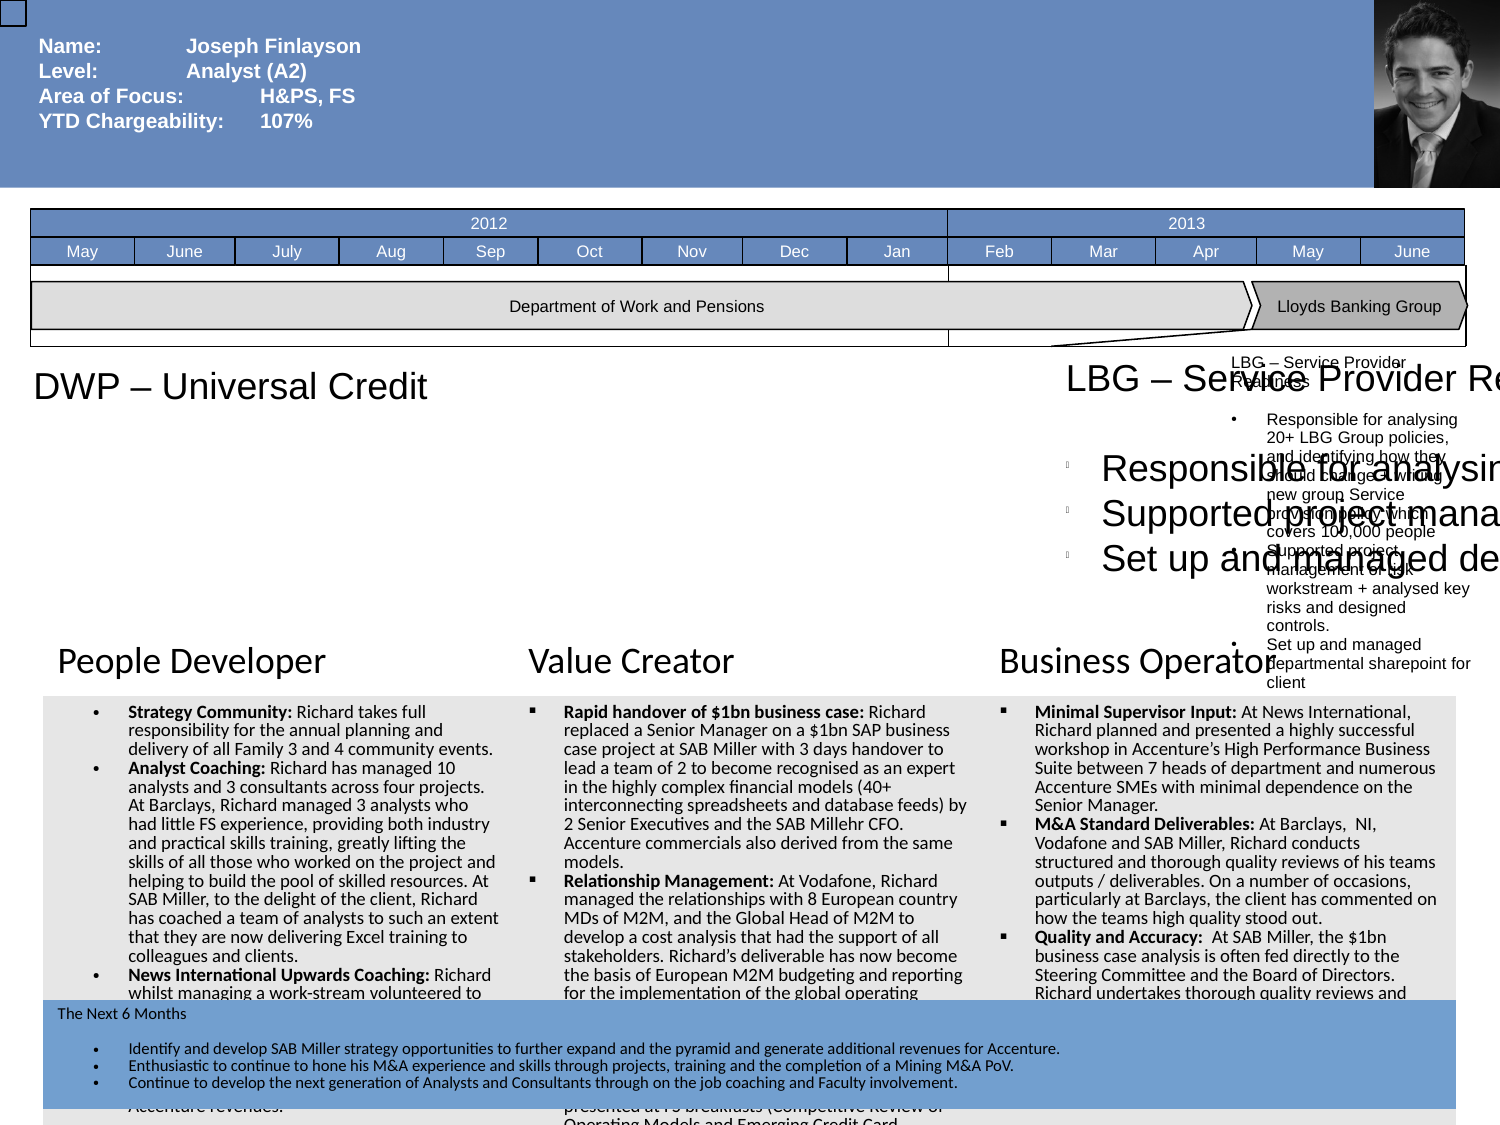

Name:		Joseph Finlayson
Level:		Analyst (A2)
Area of Focus:		H&PS, FS
YTD Chargeability:	107%
2012
2013
May
June
July
Aug
Sep
Oct
Nov
Dec
Jan
Feb
Mar
Apr
May
June
Department of Work and Pensions
Lloyds Banking Group
LBG – Service Provider Readiness
Responsible for analysing 20+ LBG Group policies, and identifying how they should change + writing new group Service provision policy which covers 100,000 people
Supported project management of risk workstream + analysed key risks and designed controls.
Set up and managed departmental sharepoint for client
LBG – Service Provider Readiness
Responsible for analysing 20+ LBG Group policies, and identifying how they should change + writing new group Service provision policy which covers 100,000 people
Supported project management of risk workstream + analysed key risks and designed controls.
Set up and managed departmental sharepoint for client
DWP – Universal Credit
| People Developer | Value Creator | Business Operator |
| --- | --- | --- |
| Strategy Community: Richard takes full responsibility for the annual planning and delivery of all Family 3 and 4 community events. Analyst Coaching: Richard has managed 10 analysts and 3 consultants across four projects. At Barclays, Richard managed 3 analysts who had little FS experience, providing both industry and practical skills training, greatly lifting the skills of all those who worked on the project and helping to build the pool of skilled resources. At SAB Miller, to the delight of the client, Richard has coached a team of analysts to such an extent that they are now delivering Excel training to colleagues and clients. News International Upwards Coaching: Richard whilst managing a work-stream volunteered to provide upwards coaching to a parallel workstream on strategic frameworks and storyboarding to help facilitate the creation of a compelling investment case for the Board of Directors, resulting in ~£500k additional Accenture revenues. | Rapid handover of $1bn business case: Richard replaced a Senior Manager on a $1bn SAP business case project at SAB Miller with 3 days handover to lead a team of 2 to become recognised as an expert in the highly complex financial models (40+ interconnecting spreadsheets and database feeds) by 2 Senior Executives and the SAB Millehr CFO. Accenture commercials also derived from the same models. Relationship Management: At Vodafone, Richard managed the relationships with 8 European country MDs of M2M, and the Global Head of M2M to develop a cost analysis that had the support of all stakeholders. Richard’s deliverable has now become the basis of European M2M budgeting and reporting for the implementation of the global operating model. Thought Leadership: At Barclays, Richard, with no previous experience in FS, had responsibility for 2 deliverables that are considered, ‘thought leadership’, are now published on the KX and presented at FS breakfasts (Competitive Review of Operating Models and Emerging Credit Card Regulatory Environment). | Minimal Supervisor Input: At News International, Richard planned and presented a highly successful workshop in Accenture’s High Performance Business Suite between 7 heads of department and numerous Accenture SMEs with minimal dependence on the Senior Manager. M&A Standard Deliverables: At Barclays, NI, Vodafone and SAB Miller, Richard conducts structured and thorough quality reviews of his teams outputs / deliverables. On a number of occasions, particularly at Barclays, the client has commented on how the teams high quality stood out. Quality and Accuracy: At SAB Miller, the $1bn business case analysis is often fed directly to the Steering Committee and the Board of Directors. Richard undertakes thorough quality reviews and reconciliations of the numbers to ensure that there is absolute consistency with what has been previously presented. |
| The Next 6 Months |
| --- |
| Identify and develop SAB Miller strategy opportunities to further expand and the pyramid and generate additional revenues for Accenture. Enthusiastic to continue to hone his M&A experience and skills through projects, training and the completion of a Mining M&A PoV. Continue to develop the next generation of Analysts and Consultants through on the job coaching and Faculty involvement. |